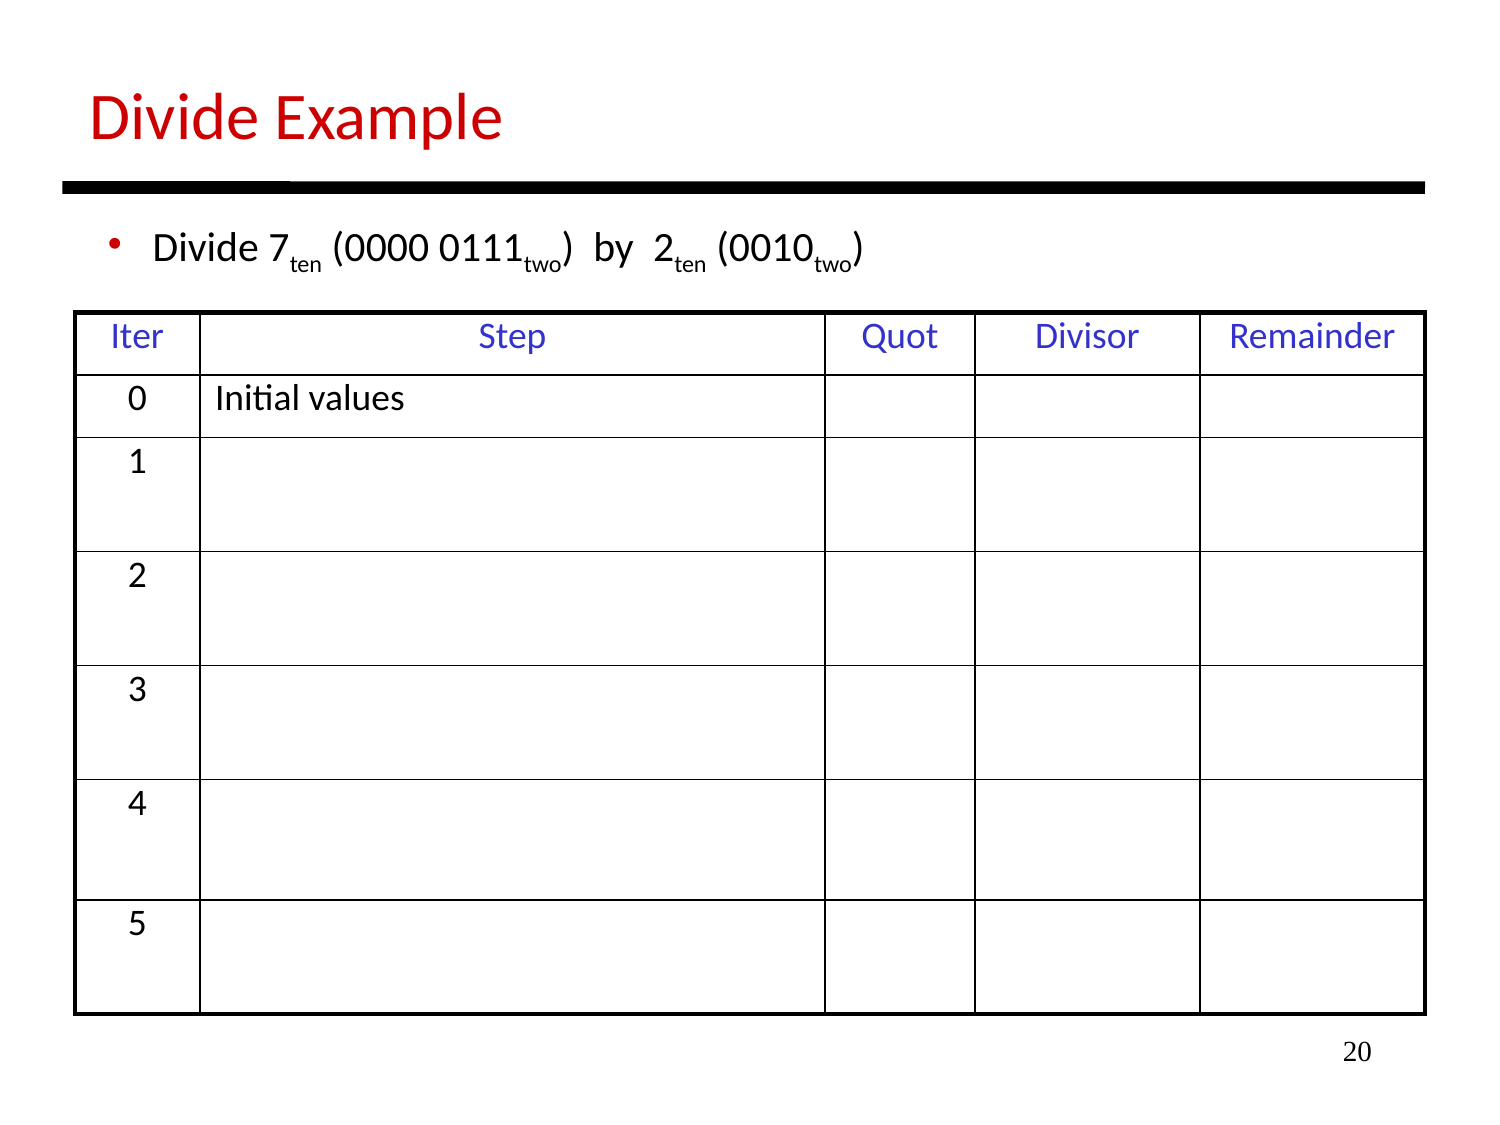

Divide Example
 Divide 7ten (0000 0111two) by 2ten (0010two)
| Iter | Step | Quot | Divisor | Remainder |
| --- | --- | --- | --- | --- |
| 0 | Initial values | | | |
| 1 | | | | |
| 2 | | | | |
| 3 | | | | |
| 4 | | | | |
| 5 | | | | |